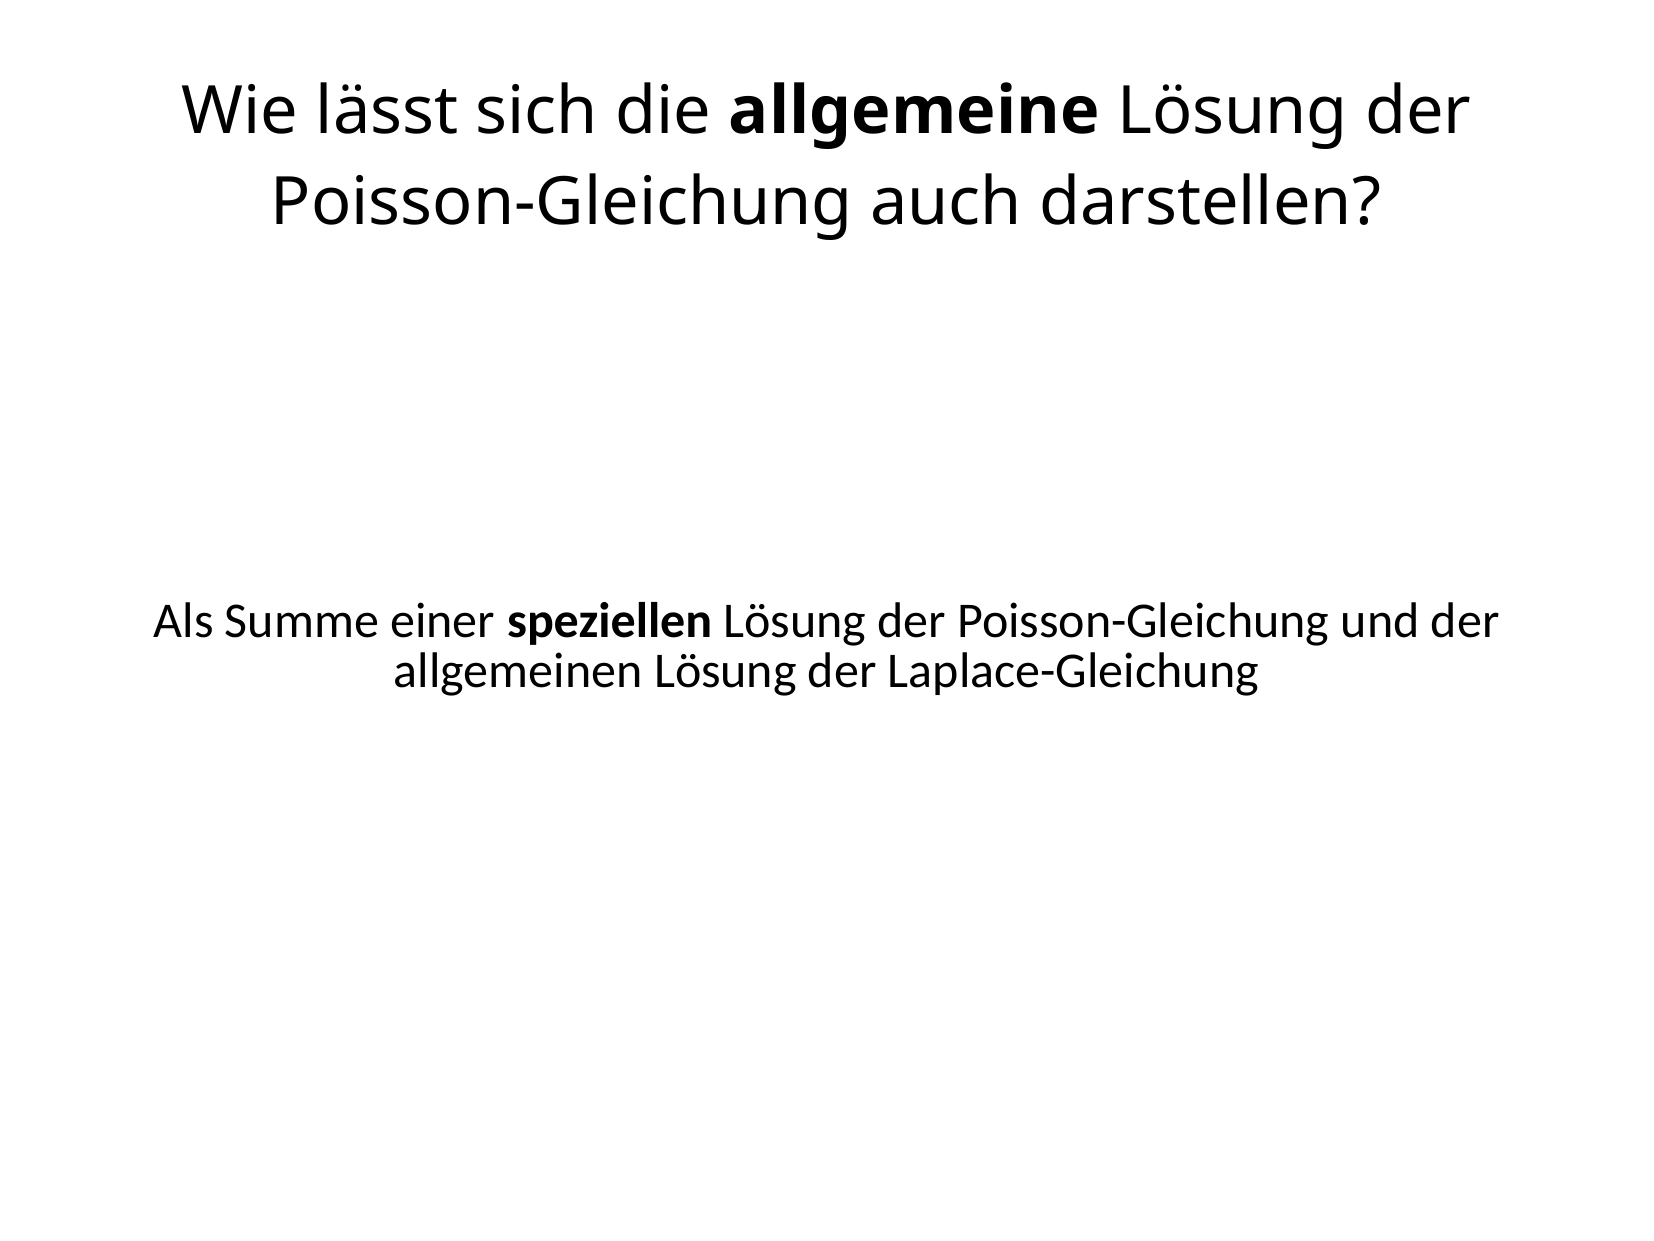

# Wie lässt sich die allgemeine Lösung der Poisson-Gleichung auch darstellen?
Als Summe einer speziellen Lösung der Poisson-Gleichung und der allgemeinen Lösung der Laplace-Gleichung